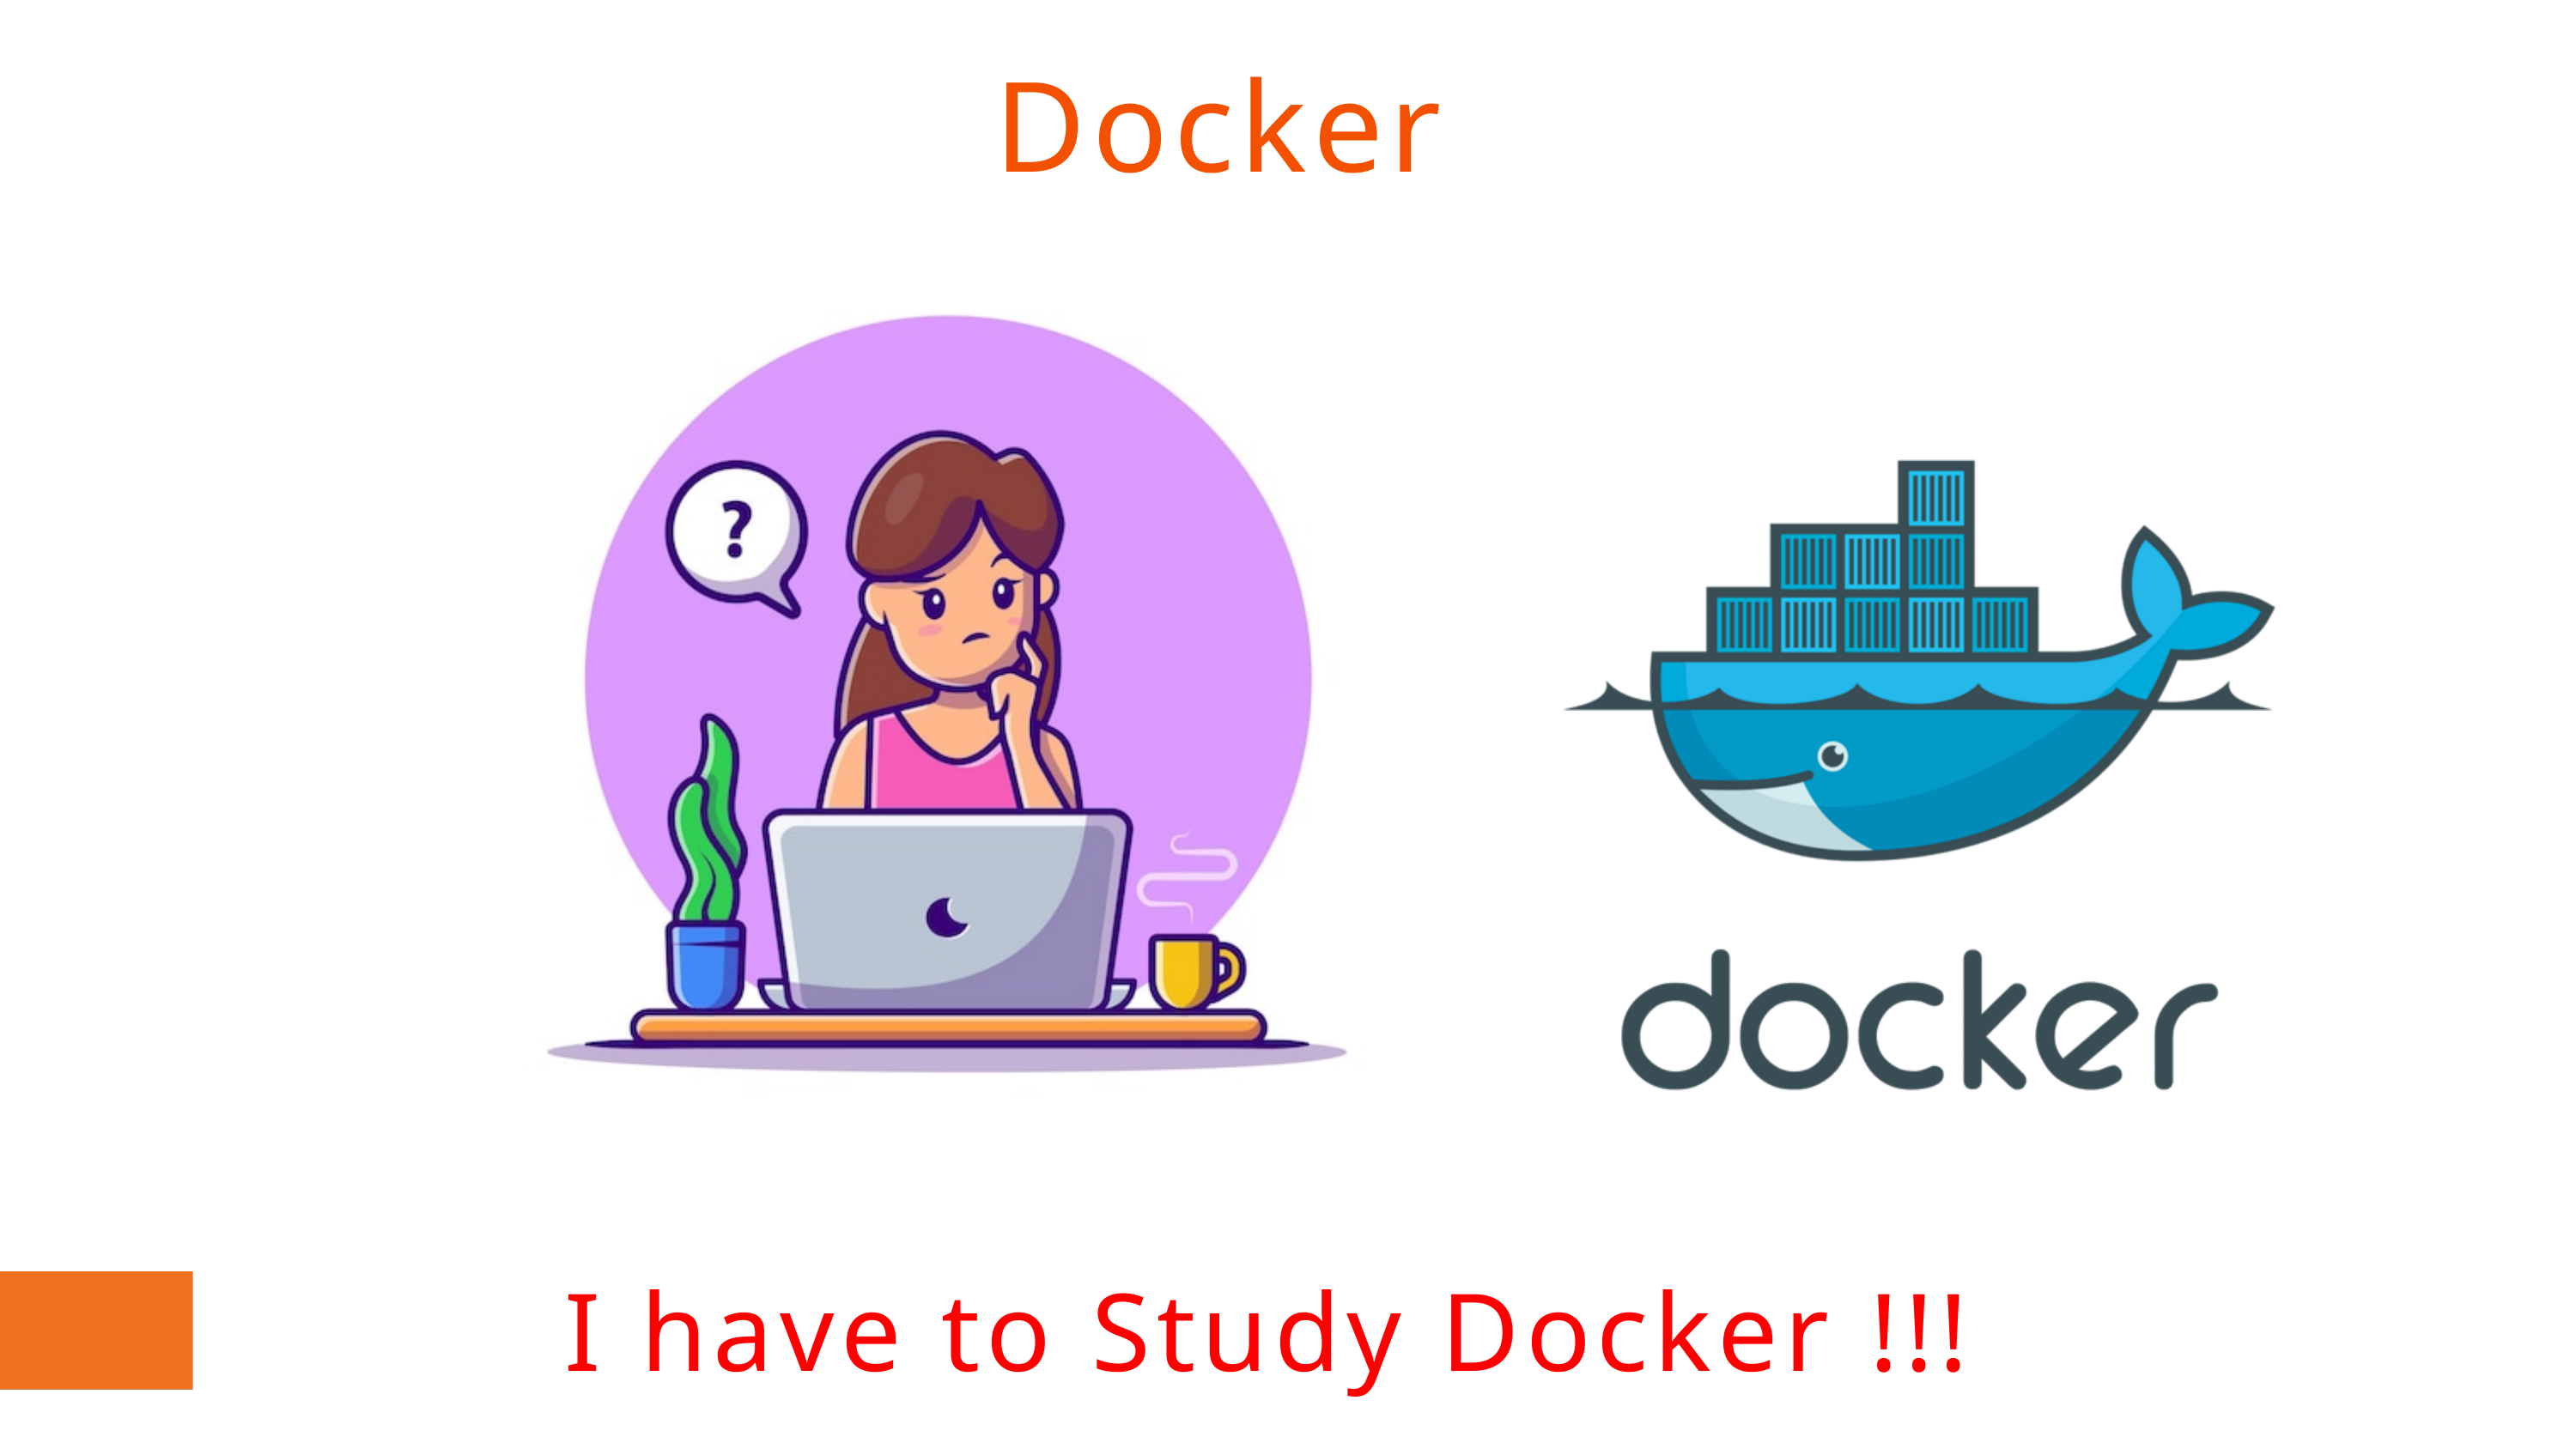

Docker
I have to Study Docker !!!